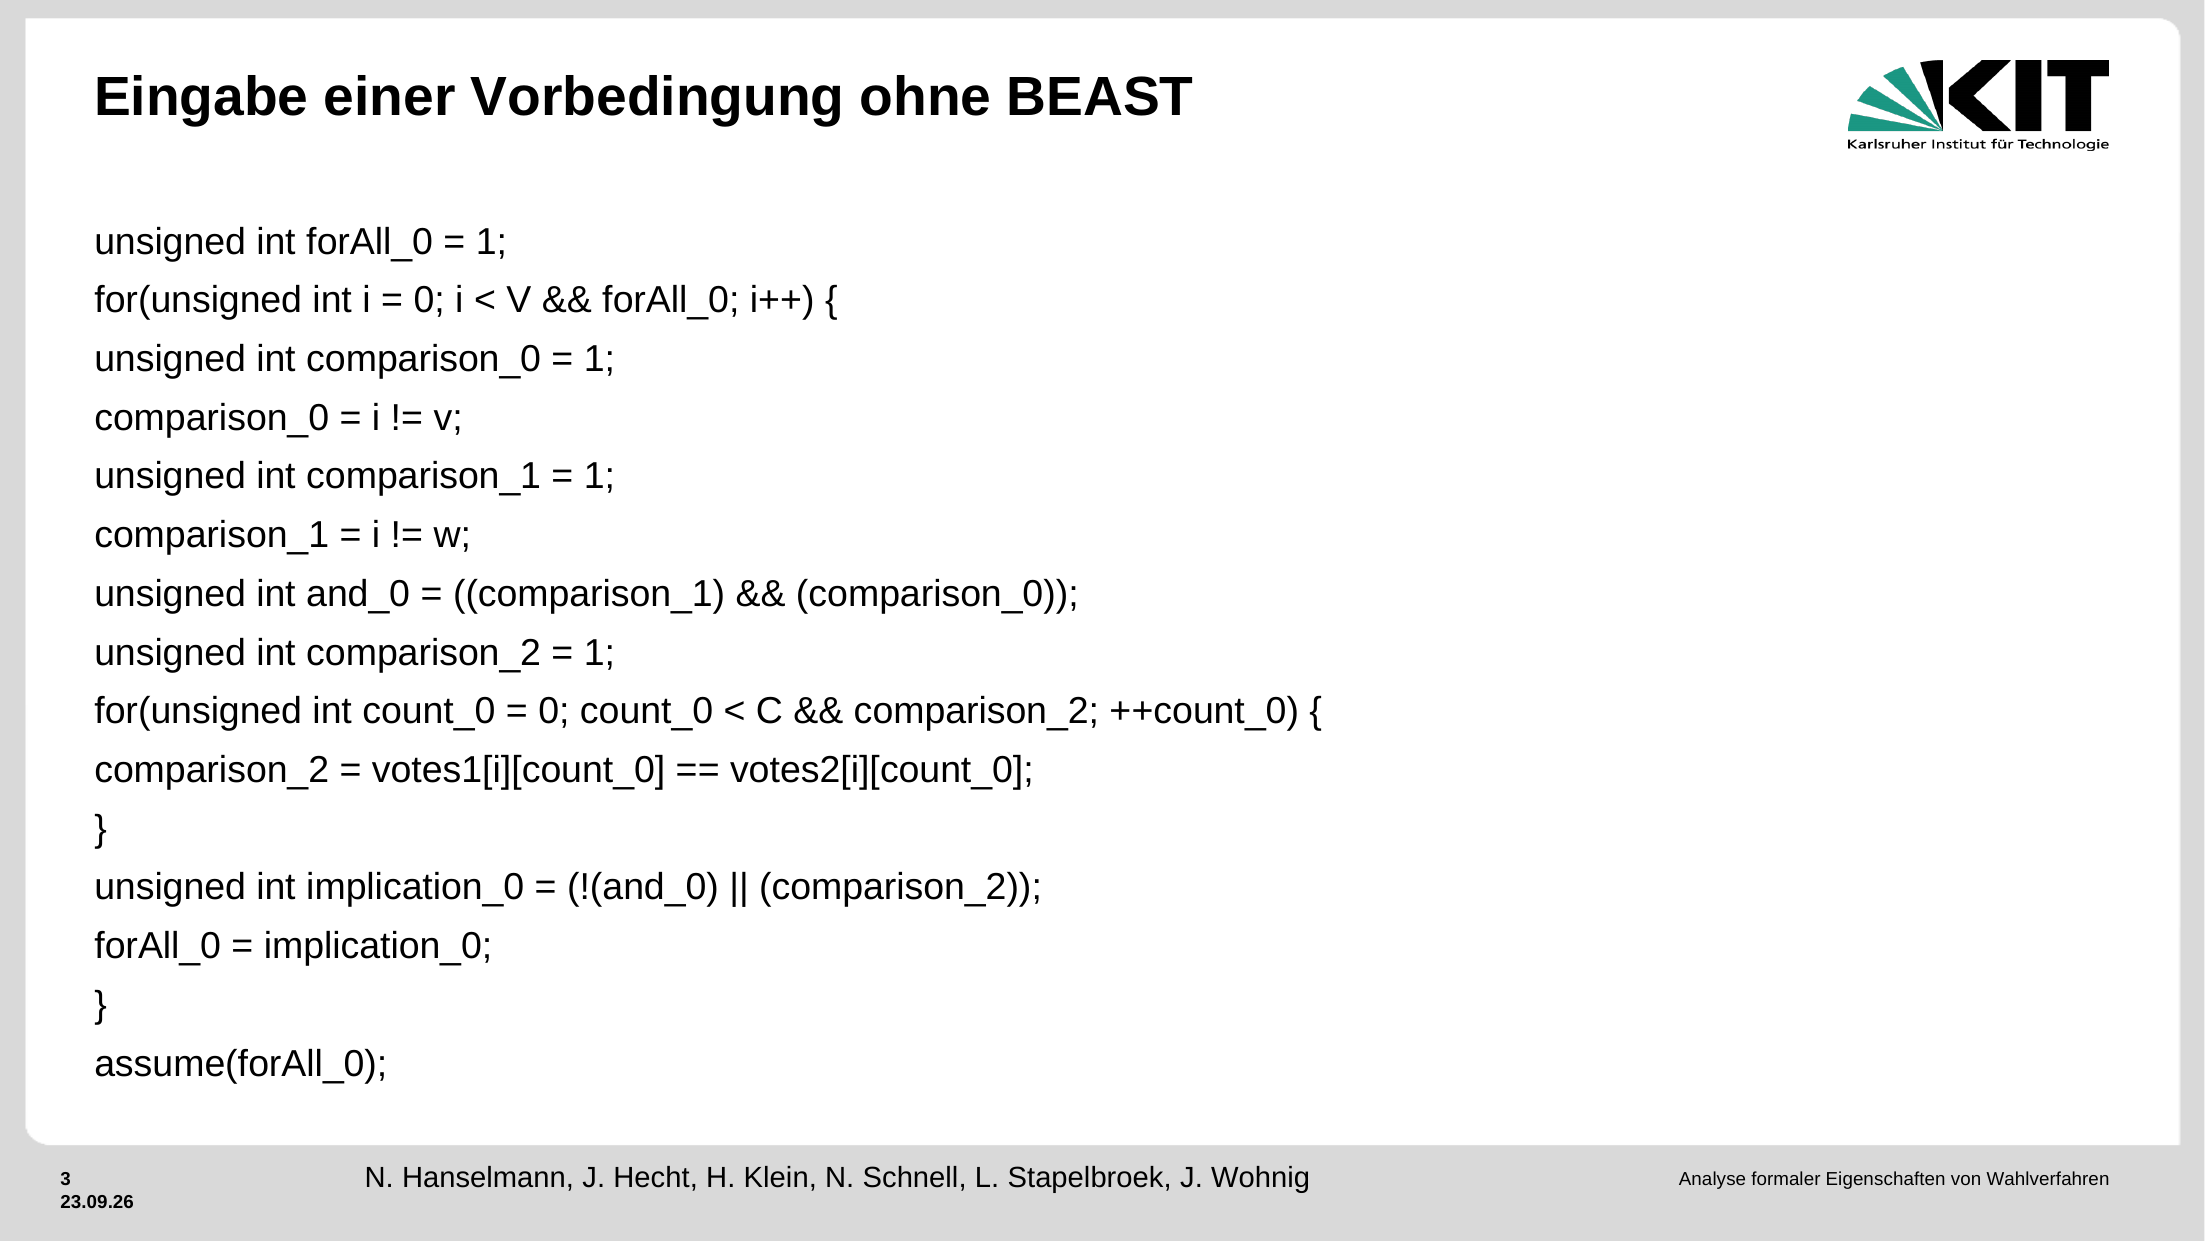

# Eingabe einer Vorbedingung ohne BEAST
unsigned int forAll_0 = 1;
for(unsigned int i = 0; i < V && forAll_0; i++) {
unsigned int comparison_0 = 1;
comparison_0 = i != v;
unsigned int comparison_1 = 1;
comparison_1 = i != w;
unsigned int and_0 = ((comparison_1) && (comparison_0));
unsigned int comparison_2 = 1;
for(unsigned int count_0 = 0; count_0 < C && comparison_2; ++count_0) {
comparison_2 = votes1[i][count_0] == votes2[i][count_0];
}
unsigned int implication_0 = (!(and_0) || (comparison_2));
forAll_0 = implication_0;
}
assume(forAll_0);
Prof. Max Mustermann – Präsentationstitel